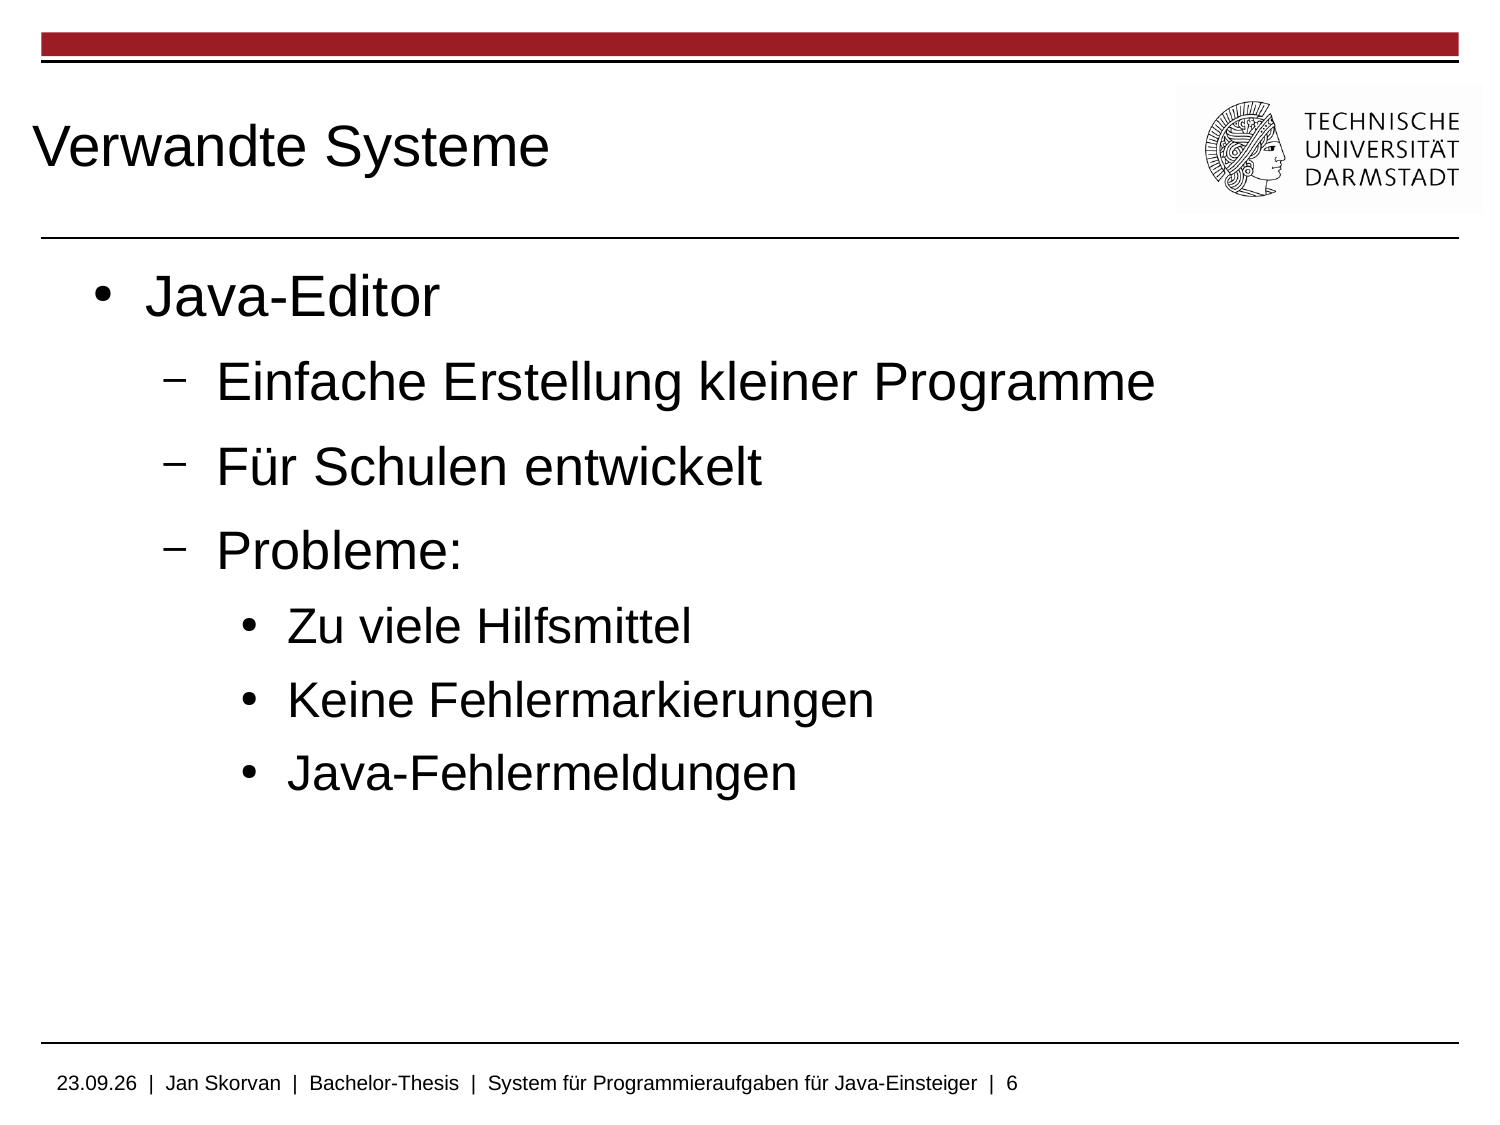

# Verwandte Systeme
Java-Editor
Einfache Erstellung kleiner Programme
Für Schulen entwickelt
Probleme:
Zu viele Hilfsmittel
Keine Fehlermarkierungen
Java-Fehlermeldungen